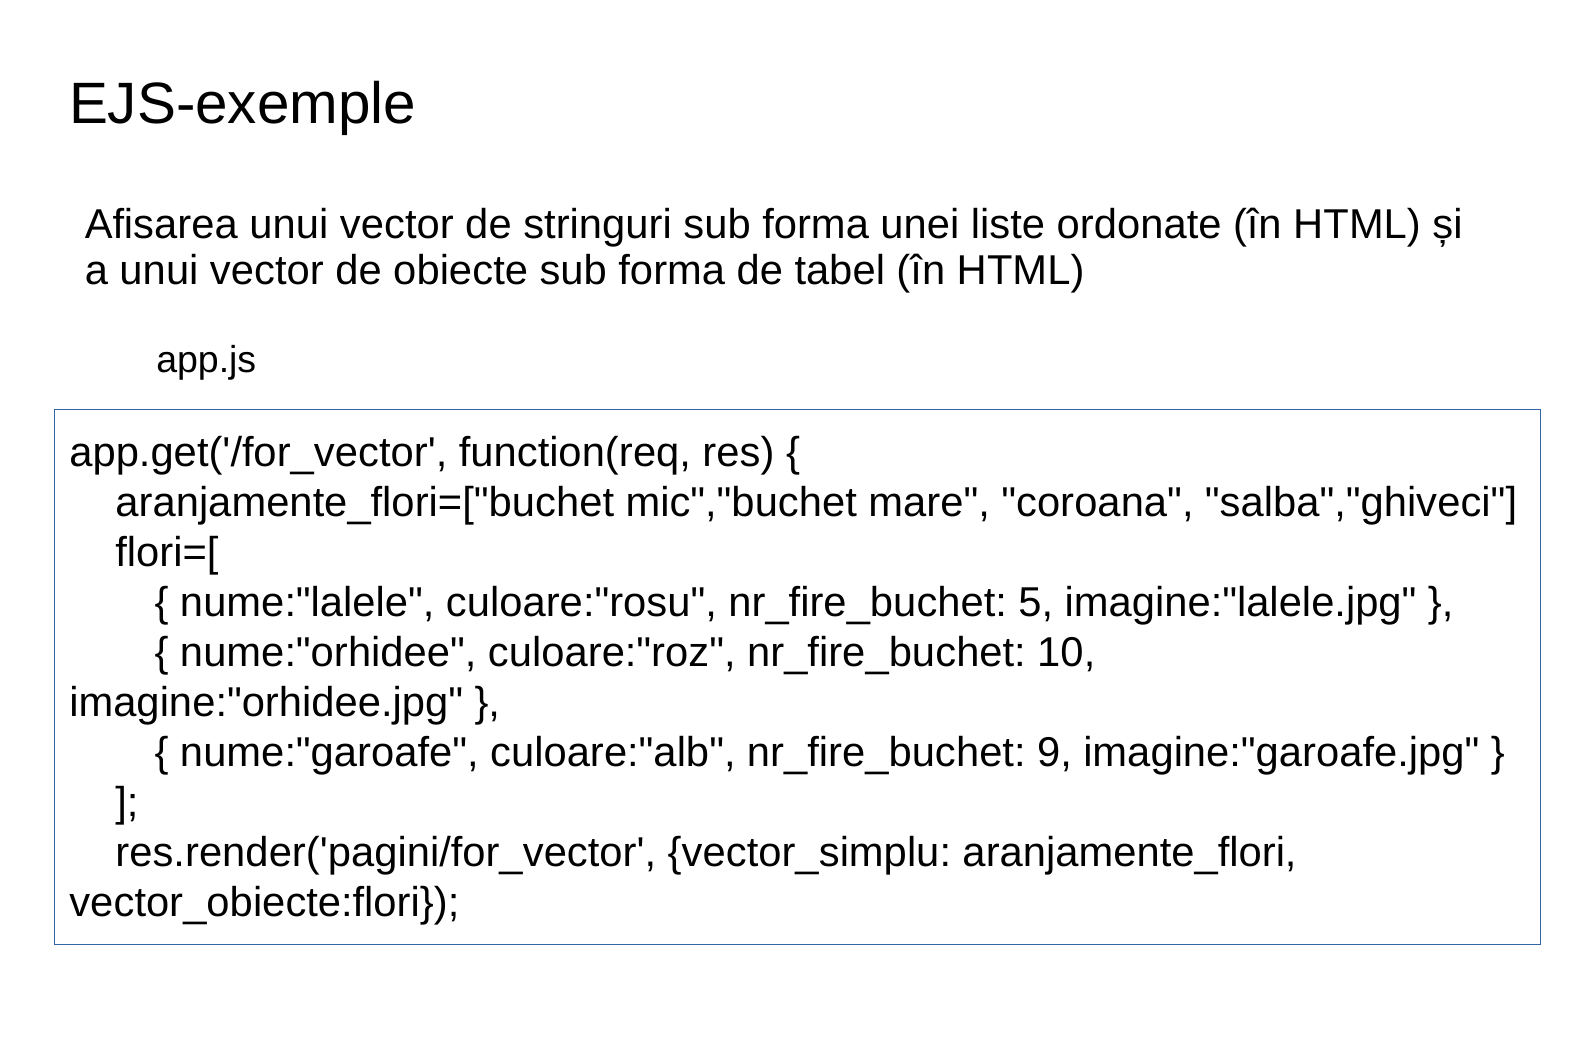

# EJS-exemple
Afisarea unui vector de stringuri sub forma unei liste ordonate (în HTML) și
a unui vector de obiecte sub forma de tabel (în HTML)
app.js
app.get('/for_vector', function(req, res) {
 aranjamente_flori=["buchet mic","buchet mare", "coroana", "salba","ghiveci"]
 flori=[
 	 { nume:"lalele", culoare:"rosu", nr_fire_buchet: 5, imagine:"lalele.jpg" },
 	 { nume:"orhidee", culoare:"roz", nr_fire_buchet: 10, imagine:"orhidee.jpg" },
 	 { nume:"garoafe", culoare:"alb", nr_fire_buchet: 9, imagine:"garoafe.jpg" }
 ];
 res.render('pagini/for_vector', {vector_simplu: aranjamente_flori, vector_obiecte:flori});